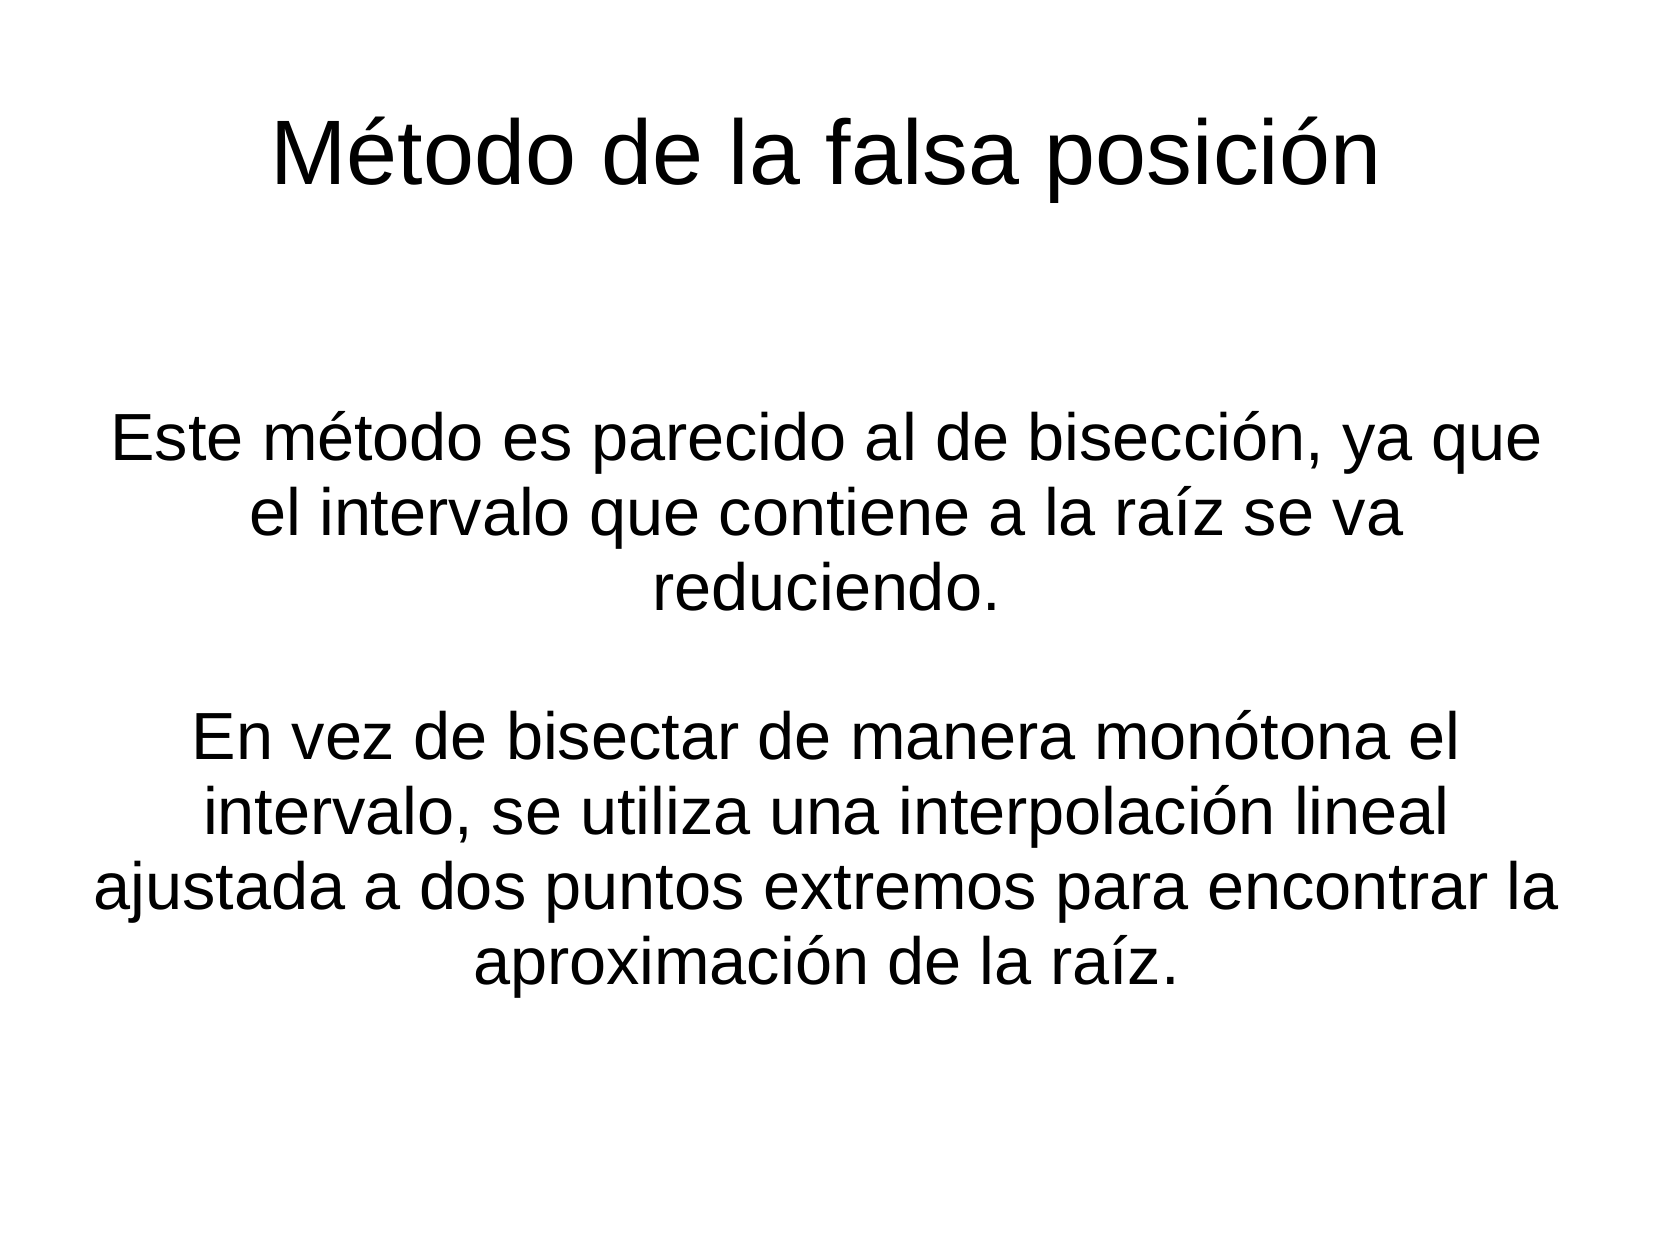

# Método de la falsa posición
Este método es parecido al de bisección, ya que el intervalo que contiene a la raíz se va reduciendo.
En vez de bisectar de manera monótona el intervalo, se utiliza una interpolación lineal ajustada a dos puntos extremos para encontrar la aproximación de la raíz.